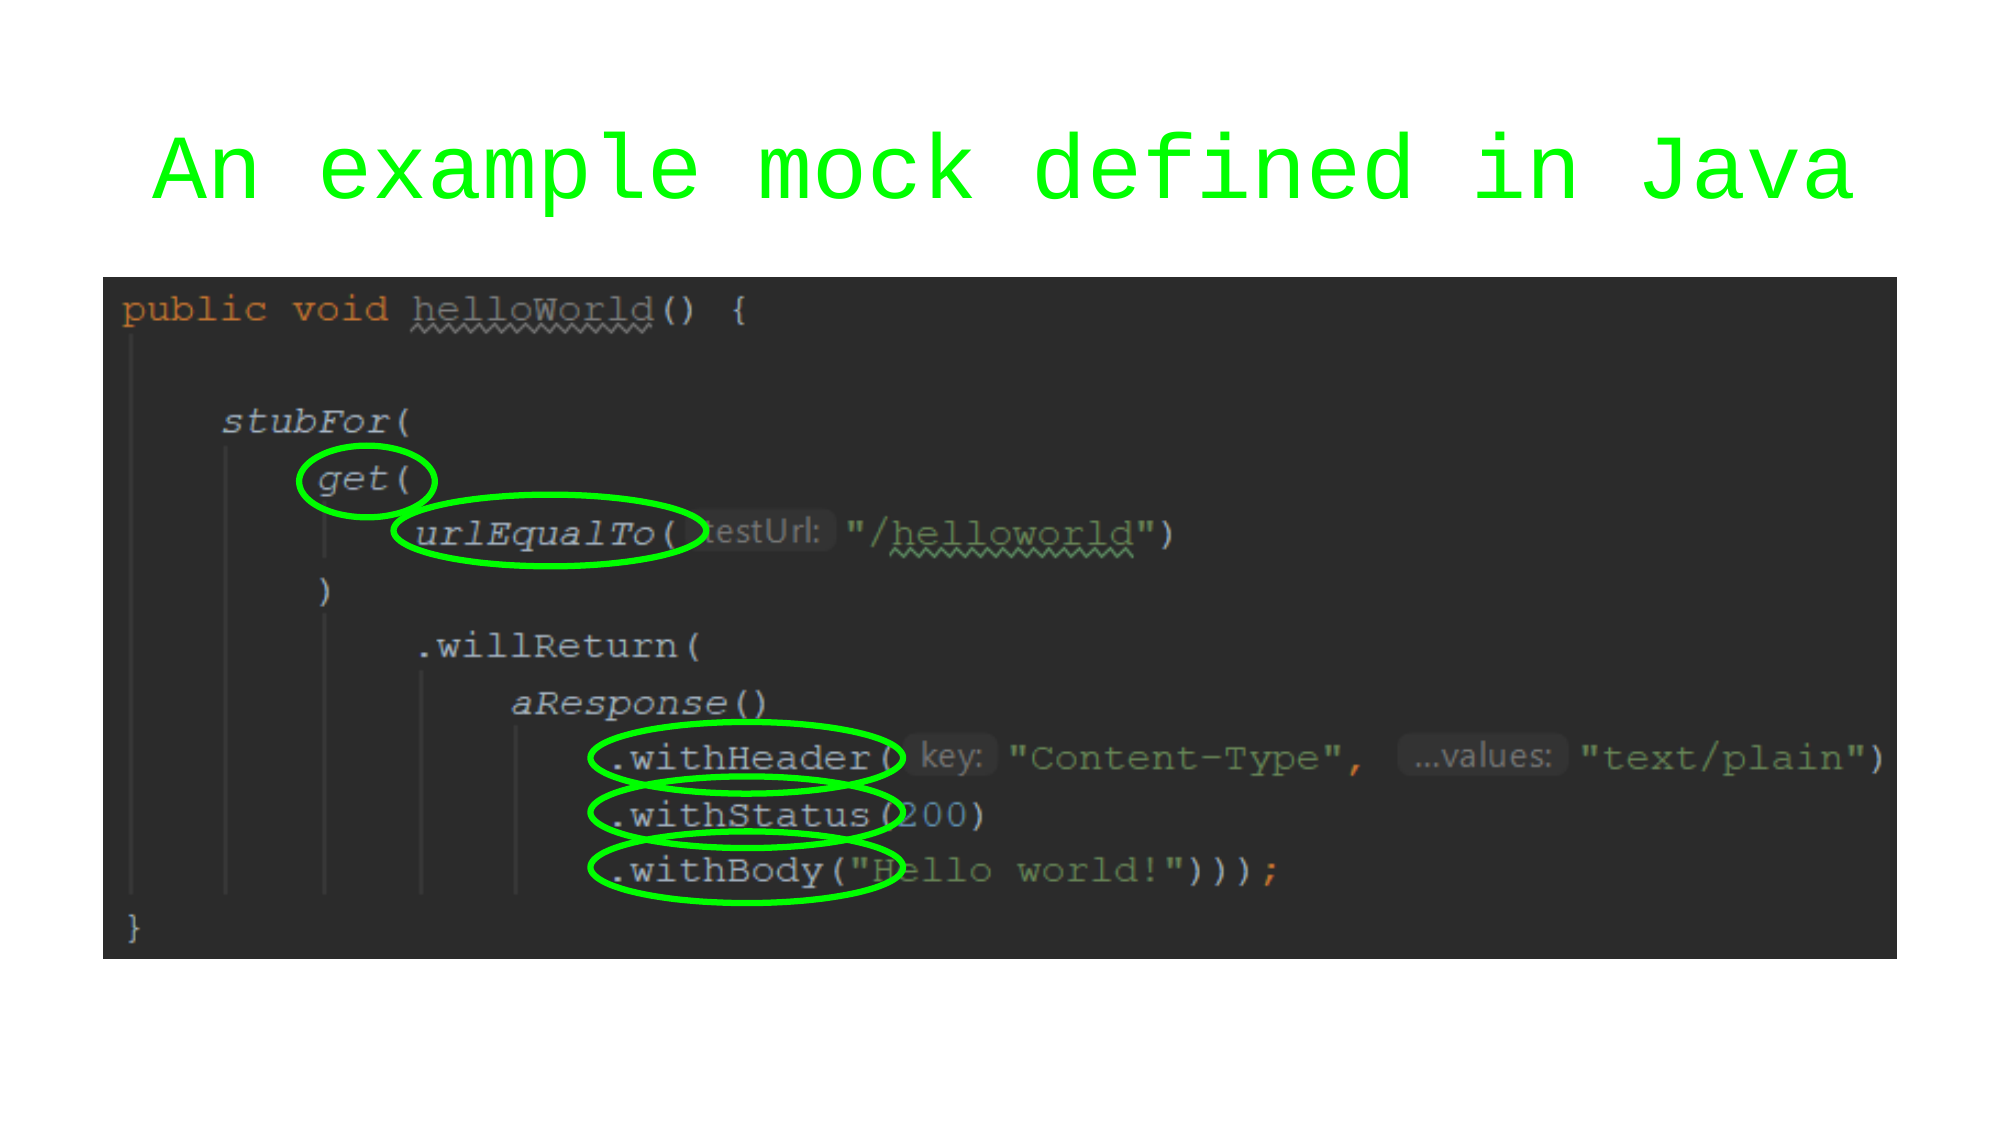

# An example mock defined in Java